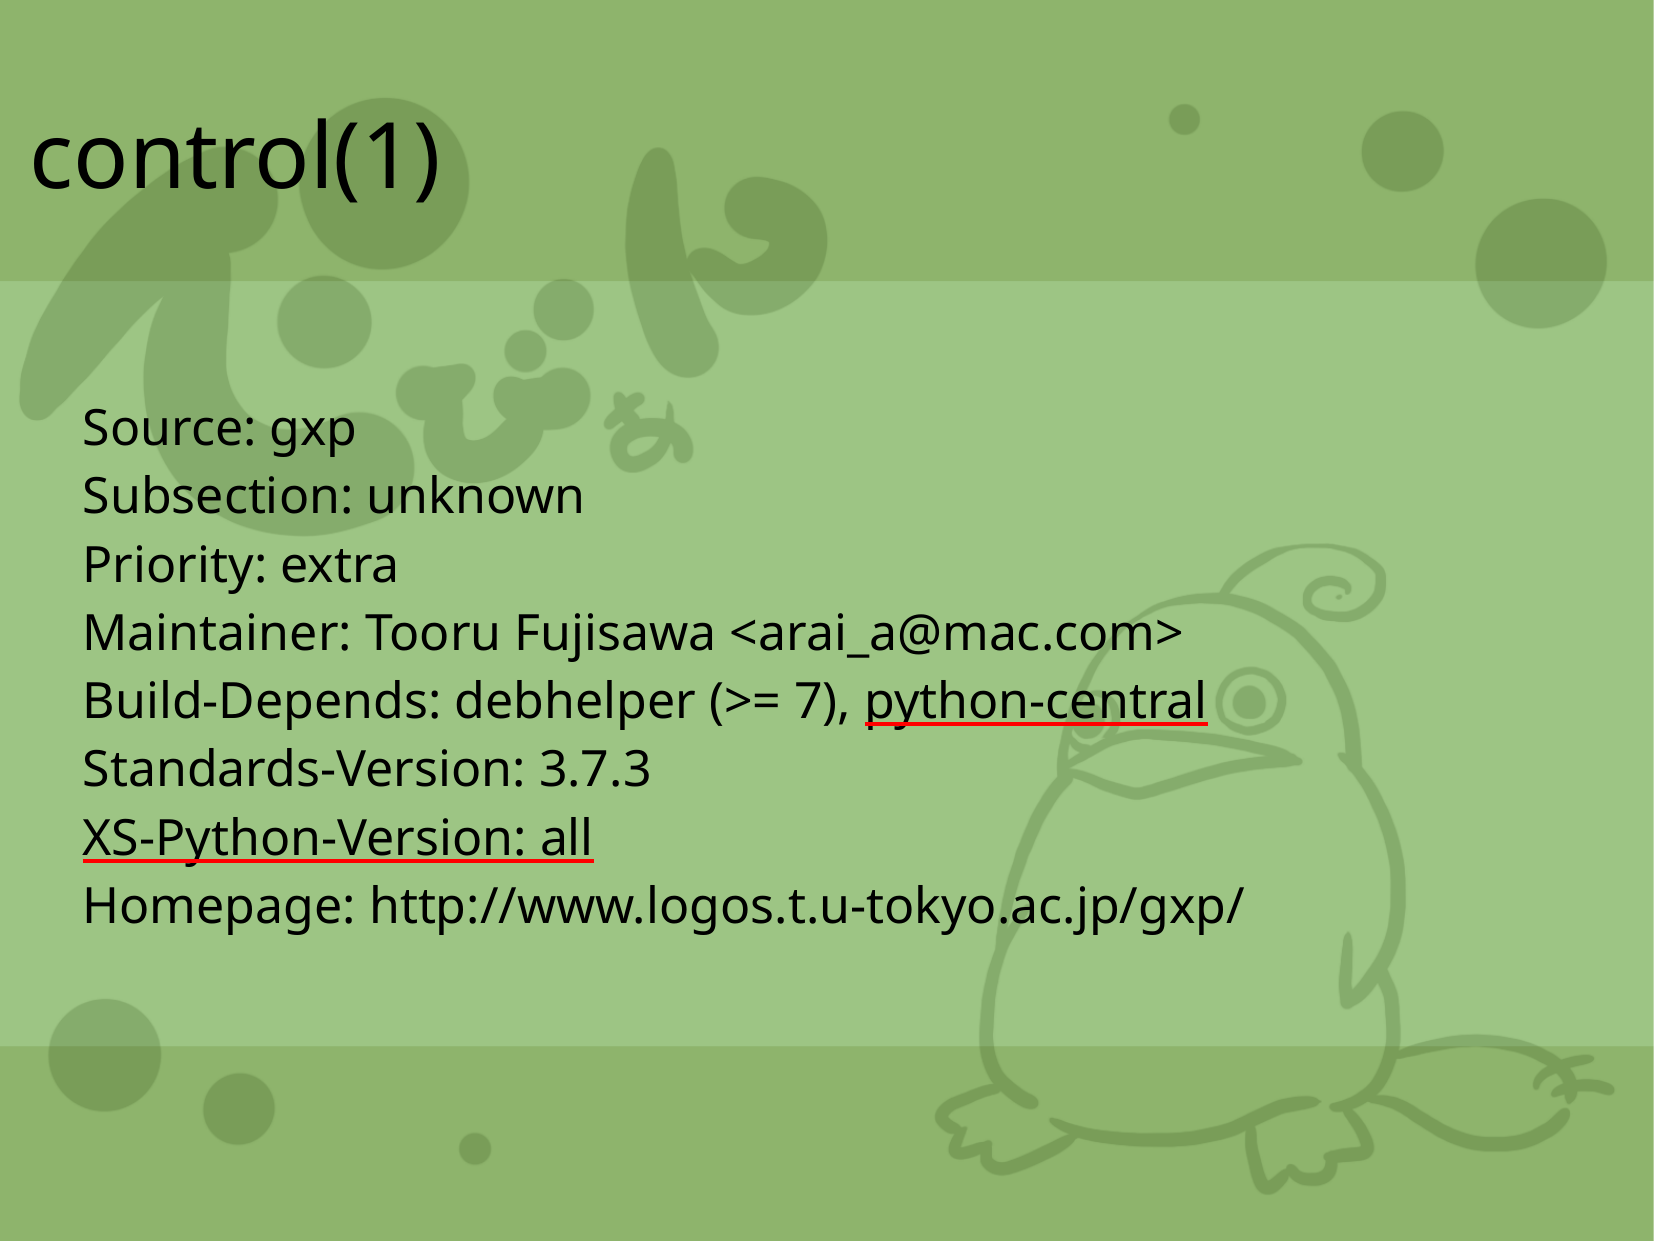

# control(1)
Source: gxp
Subsection: unknown
Priority: extra
Maintainer: Tooru Fujisawa <arai_a@mac.com>
Build-Depends: debhelper (>= 7), python-central
Standards-Version: 3.7.3
XS-Python-Version: all
Homepage: http://www.logos.t.u-tokyo.ac.jp/gxp/